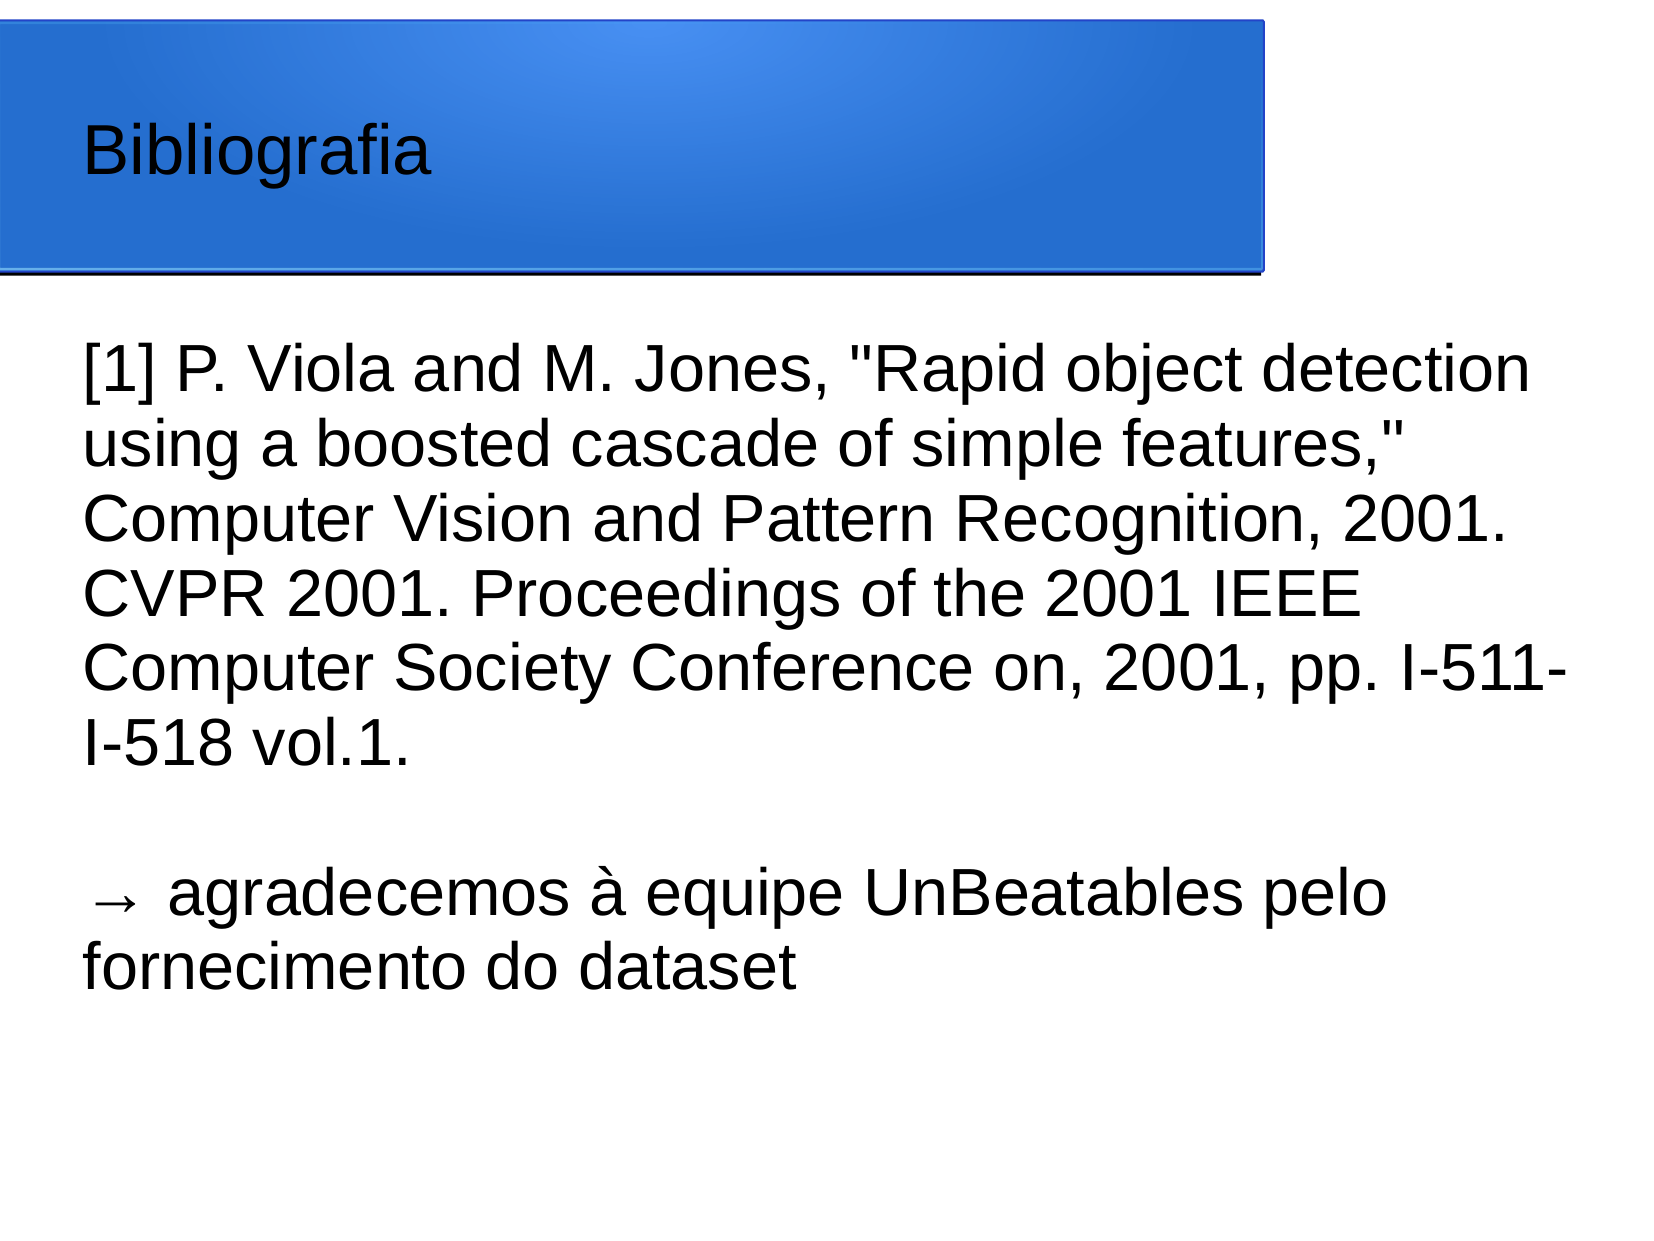

# Bibliografia
[1] P. Viola and M. Jones, "Rapid object detection using a boosted cascade of simple features," Computer Vision and Pattern Recognition, 2001. CVPR 2001. Proceedings of the 2001 IEEE Computer Society Conference on, 2001, pp. I-511-I-518 vol.1.
→ agradecemos à equipe UnBeatables pelo fornecimento do dataset